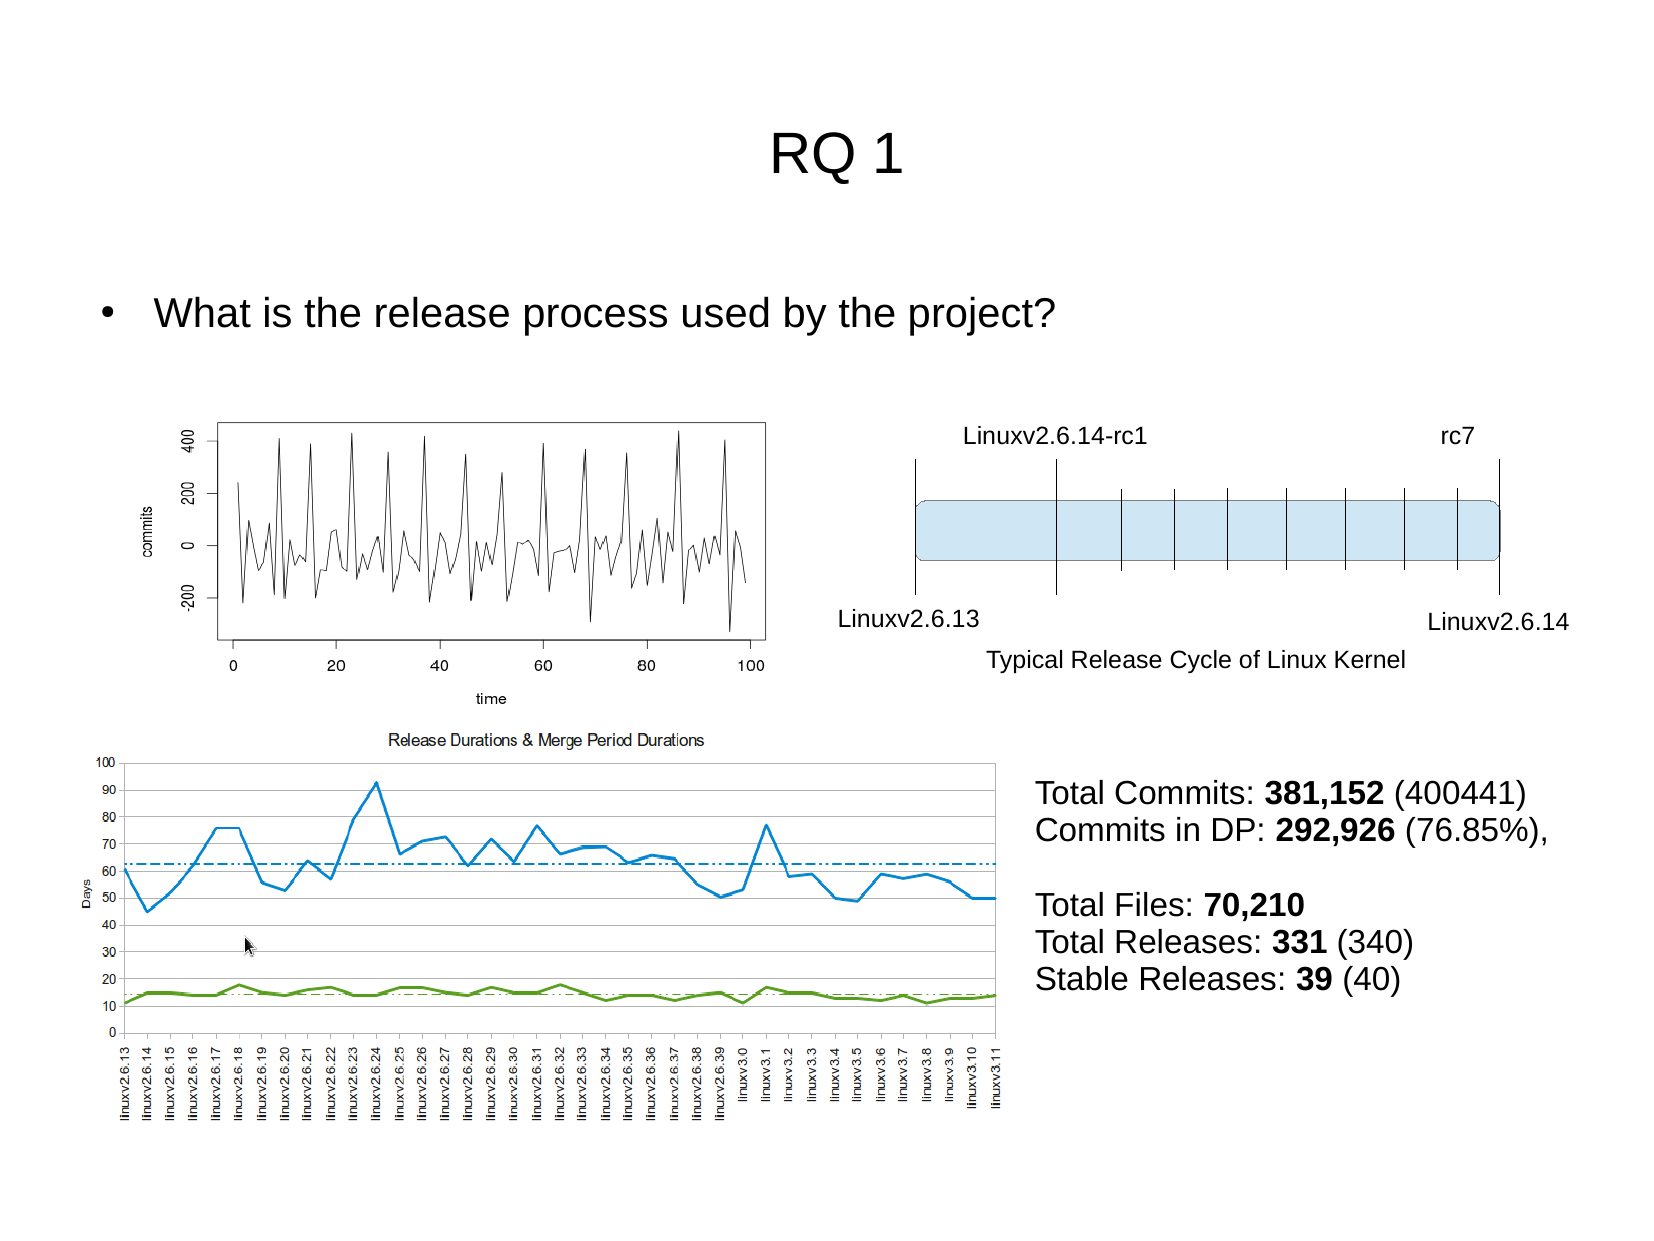

# RQ 1
What is the release process used by the project?
Linuxv2.6.14-rc1
rc7
Linuxv2.6.13
Linuxv2.6.14
Typical Release Cycle of Linux Kernel
Total Commits: 381,152 (400441)
Commits in DP: 292,926 (76.85%),
Total Files: 70,210
Total Releases: 331 (340)
Stable Releases: 39 (40)